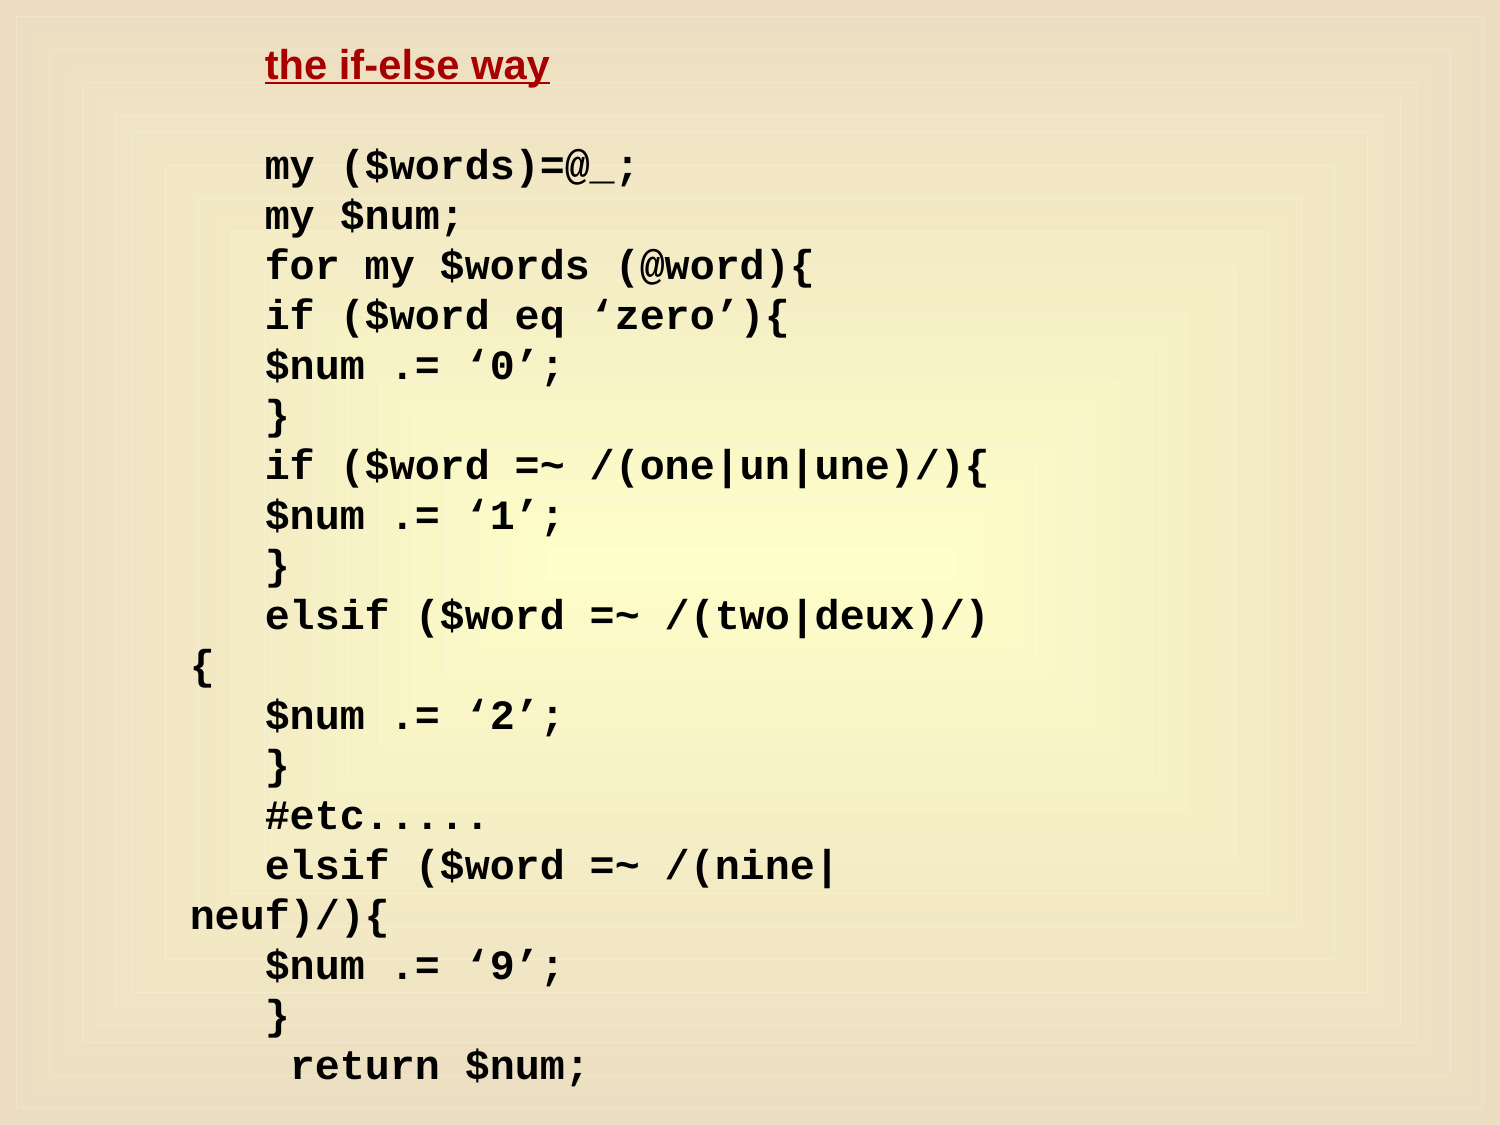

the if-else way
my ($words)=@_;
my $num;
for my $words (@word){
if ($word eq ‘zero’){
$num .= ‘0’;
}
if ($word =~ /(one|un|une)/){
$num .= ‘1’;
}
elsif ($word =~ /(two|deux)/){
$num .= ‘2’;
}
#etc.....
elsif ($word =~ /(nine|neuf)/){
$num .= ‘9’;
}
 return $num;